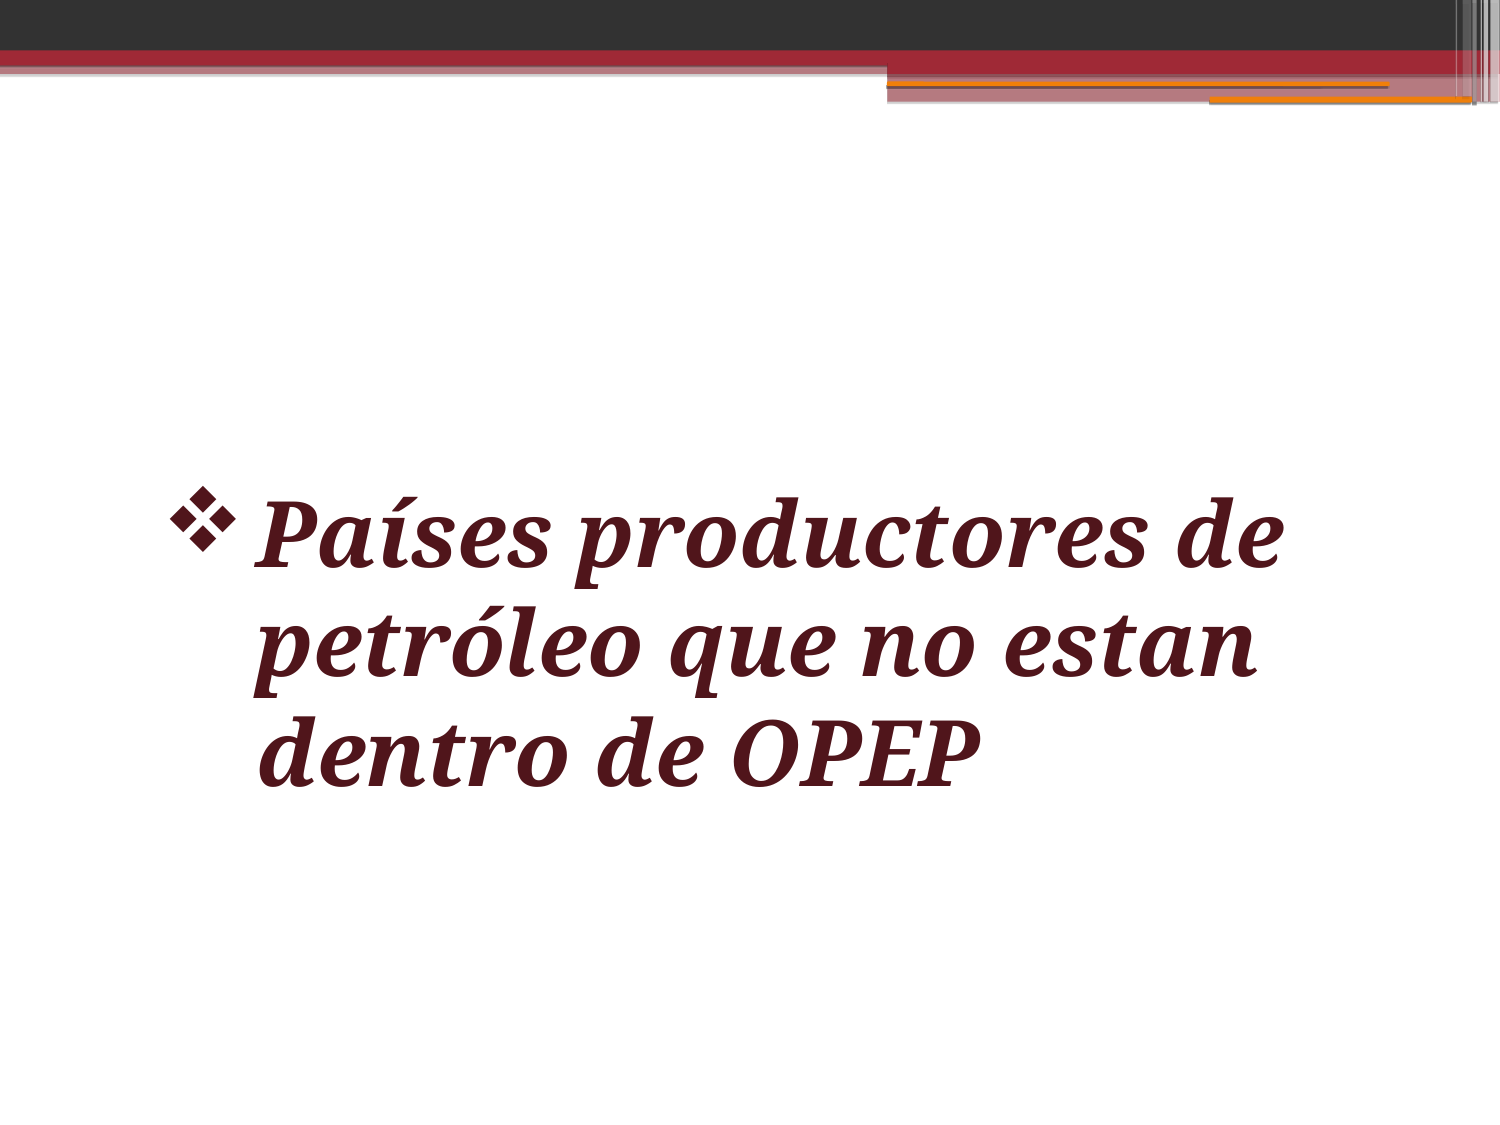

Países productores de petróleo que no estan dentro de OPEP